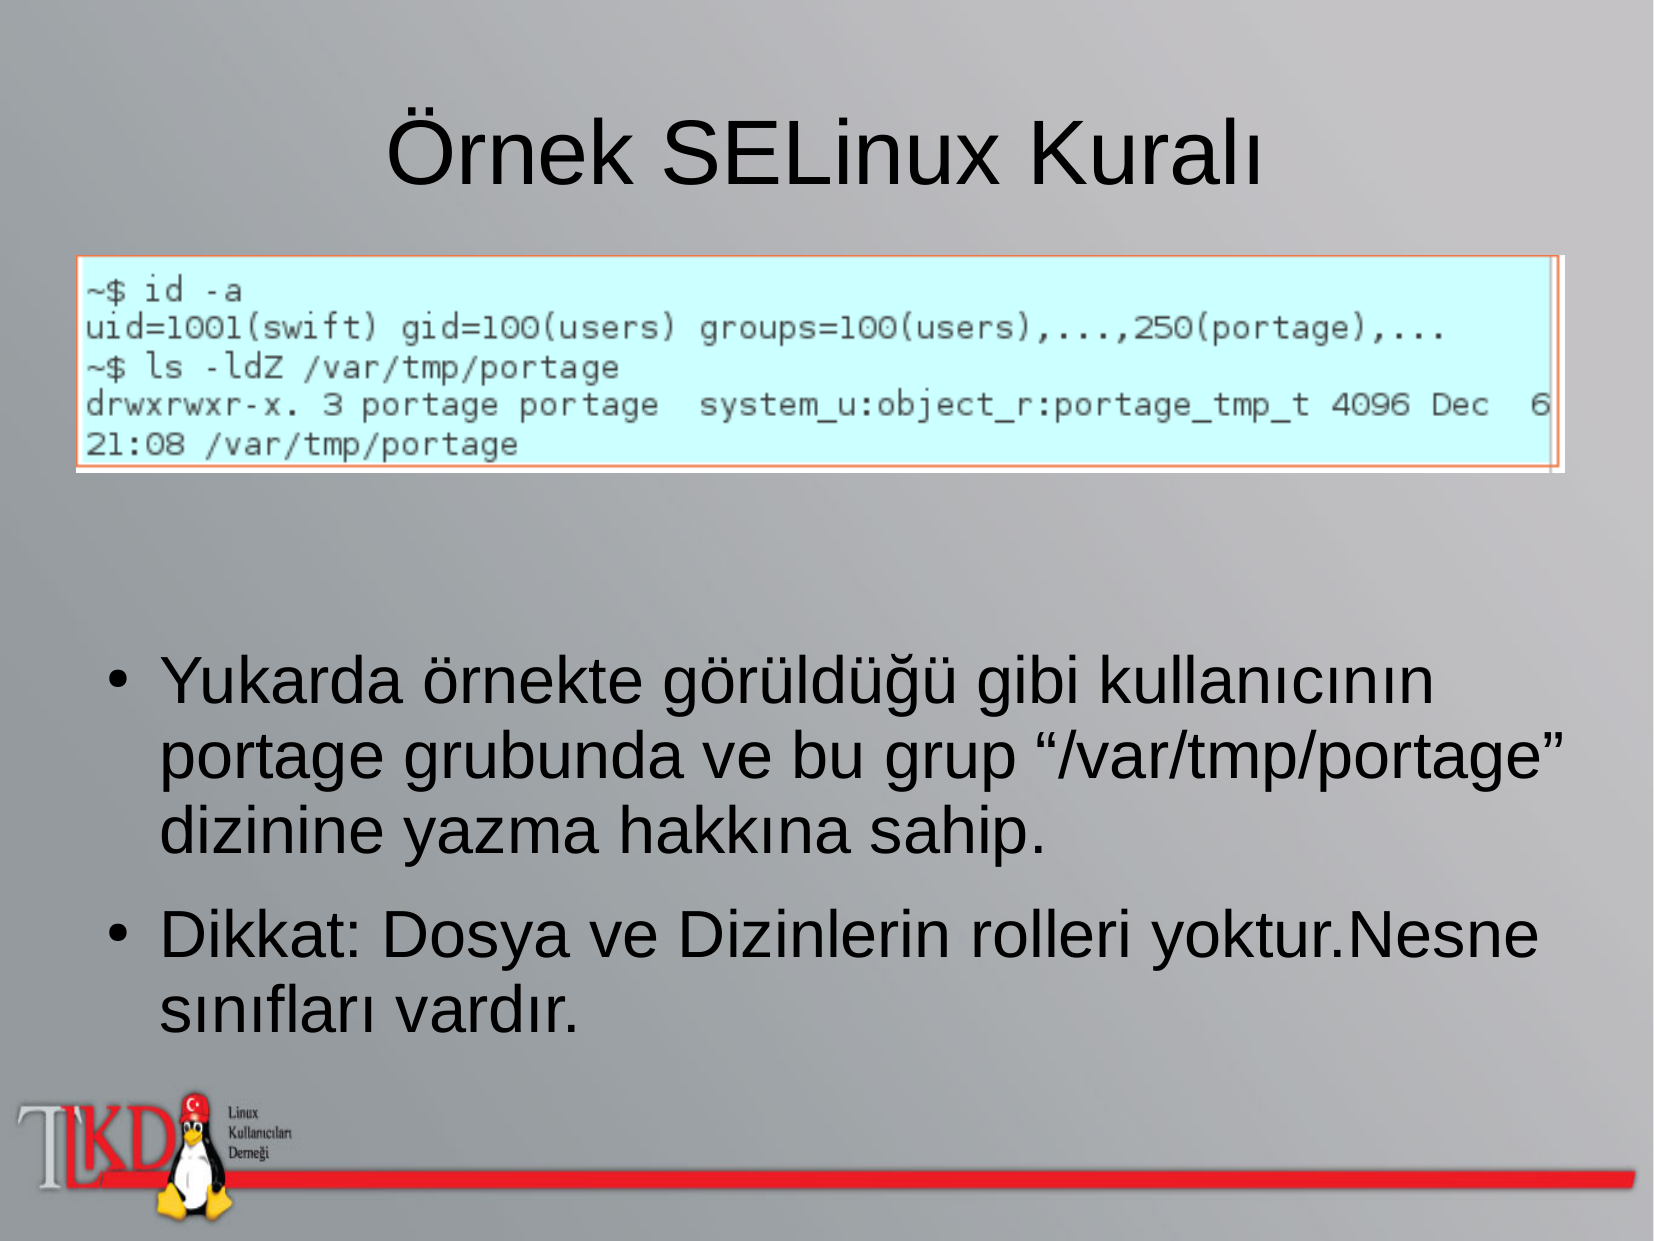

# Örnek SELinux Kuralı
Yukarda örnekte görüldüğü gibi kullanıcının portage grubunda ve bu grup “/var/tmp/portage” dizinine yazma hakkına sahip.
Dikkat: Dosya ve Dizinlerin rolleri yoktur.Nesne sınıfları vardır.